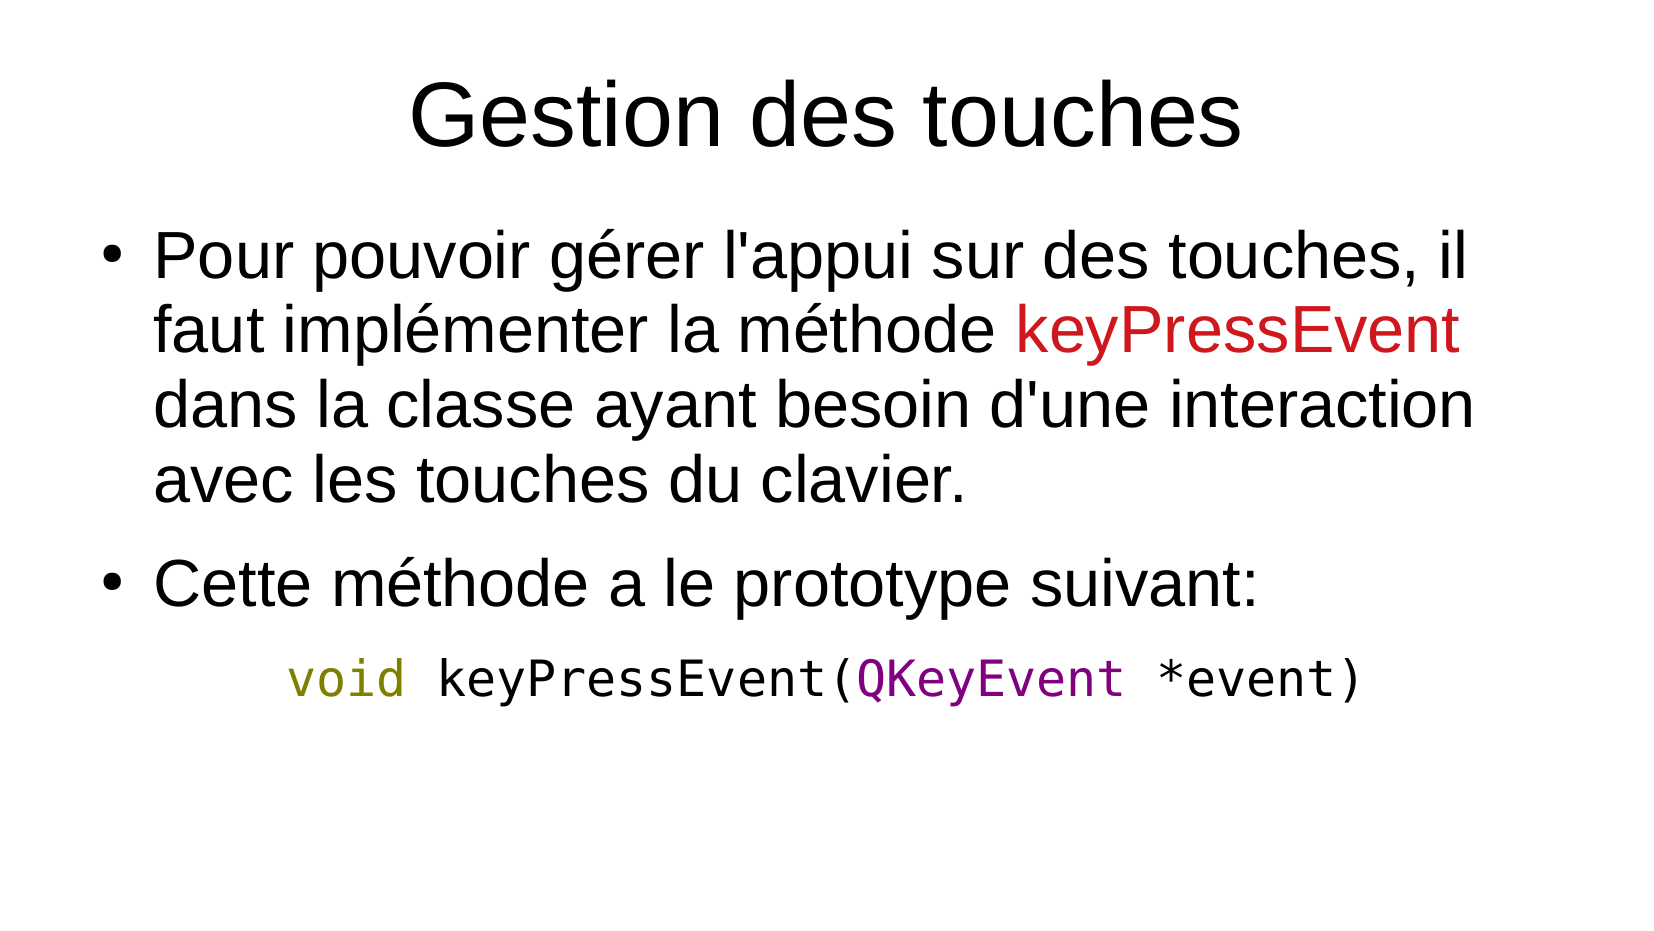

# Gestion des touches
Pour pouvoir gérer l'appui sur des touches, il faut implémenter la méthode keyPressEvent dans la classe ayant besoin d'une interaction avec les touches du clavier.
Cette méthode a le prototype suivant:
void keyPressEvent(QKeyEvent *event)